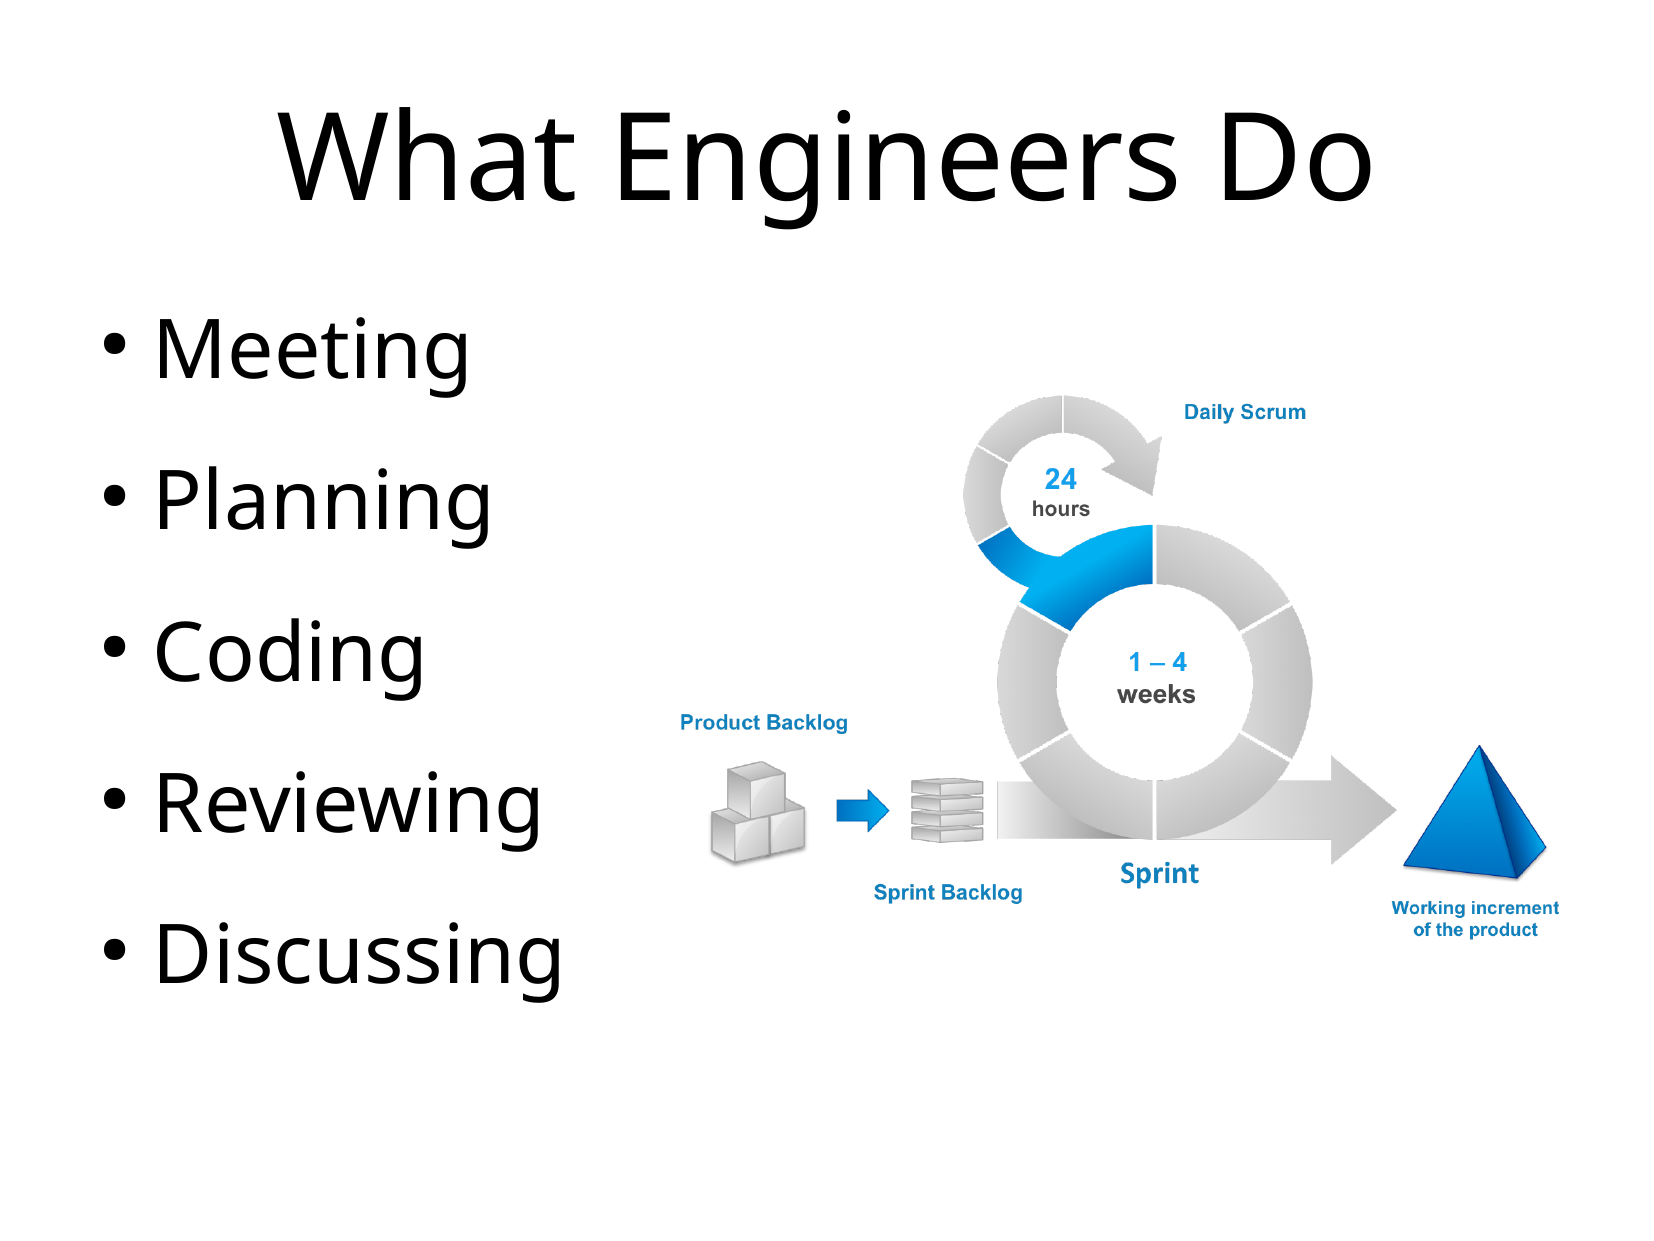

# What Engineers Do
Meeting
Planning
Coding
Reviewing
Discussing